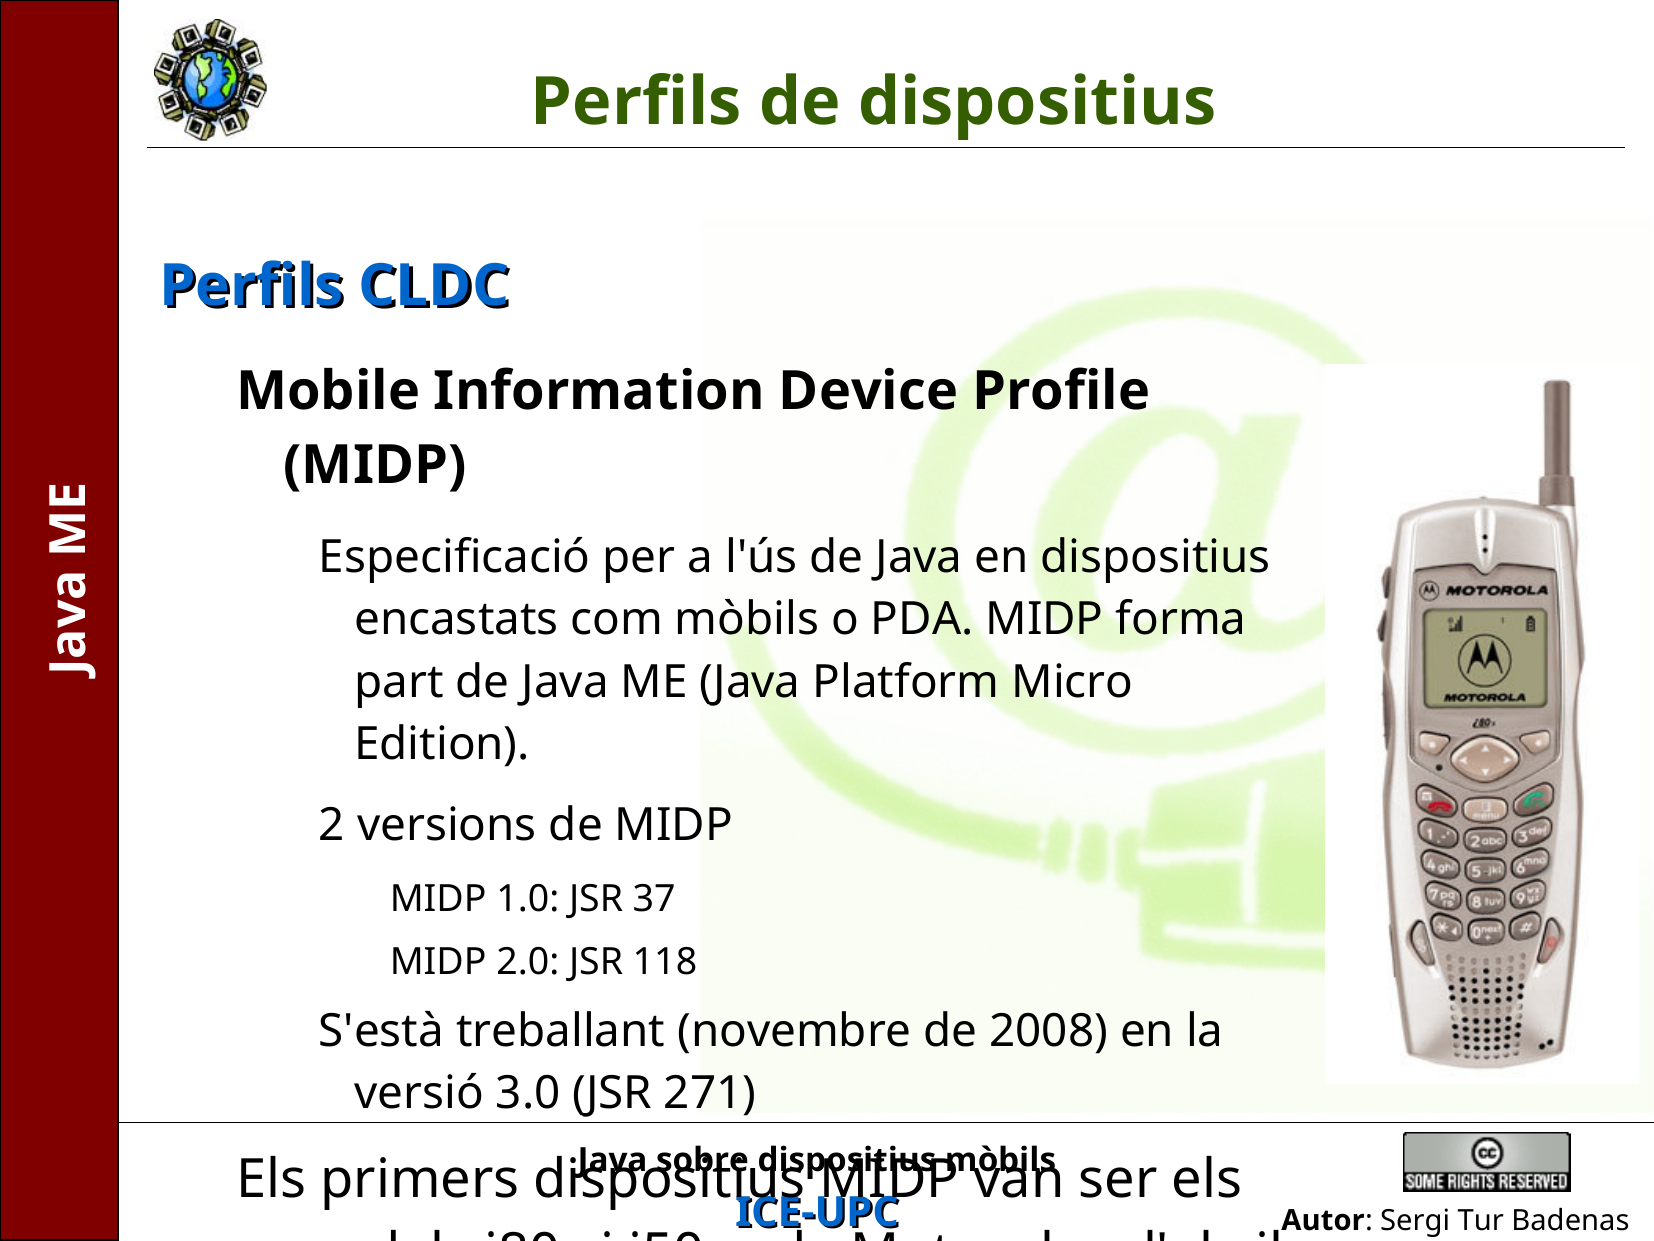

# Perfils de dispositius
Perfils CLDC
Mobile Information Device Profile (MIDP)
Especificació per a l'ús de Java en dispositius encastats com mòbils o PDA. MIDP forma part de Java ME (Java Platform Micro Edition).
2 versions de MIDP
MIDP 1.0: JSR 37
MIDP 2.0: JSR 118
S'està treballant (novembre de 2008) en la versió 3.0 (JSR 271)
Els primers dispositius MIDP van ser els models i80s i i50sx de Motorola a l'abril del 2001.